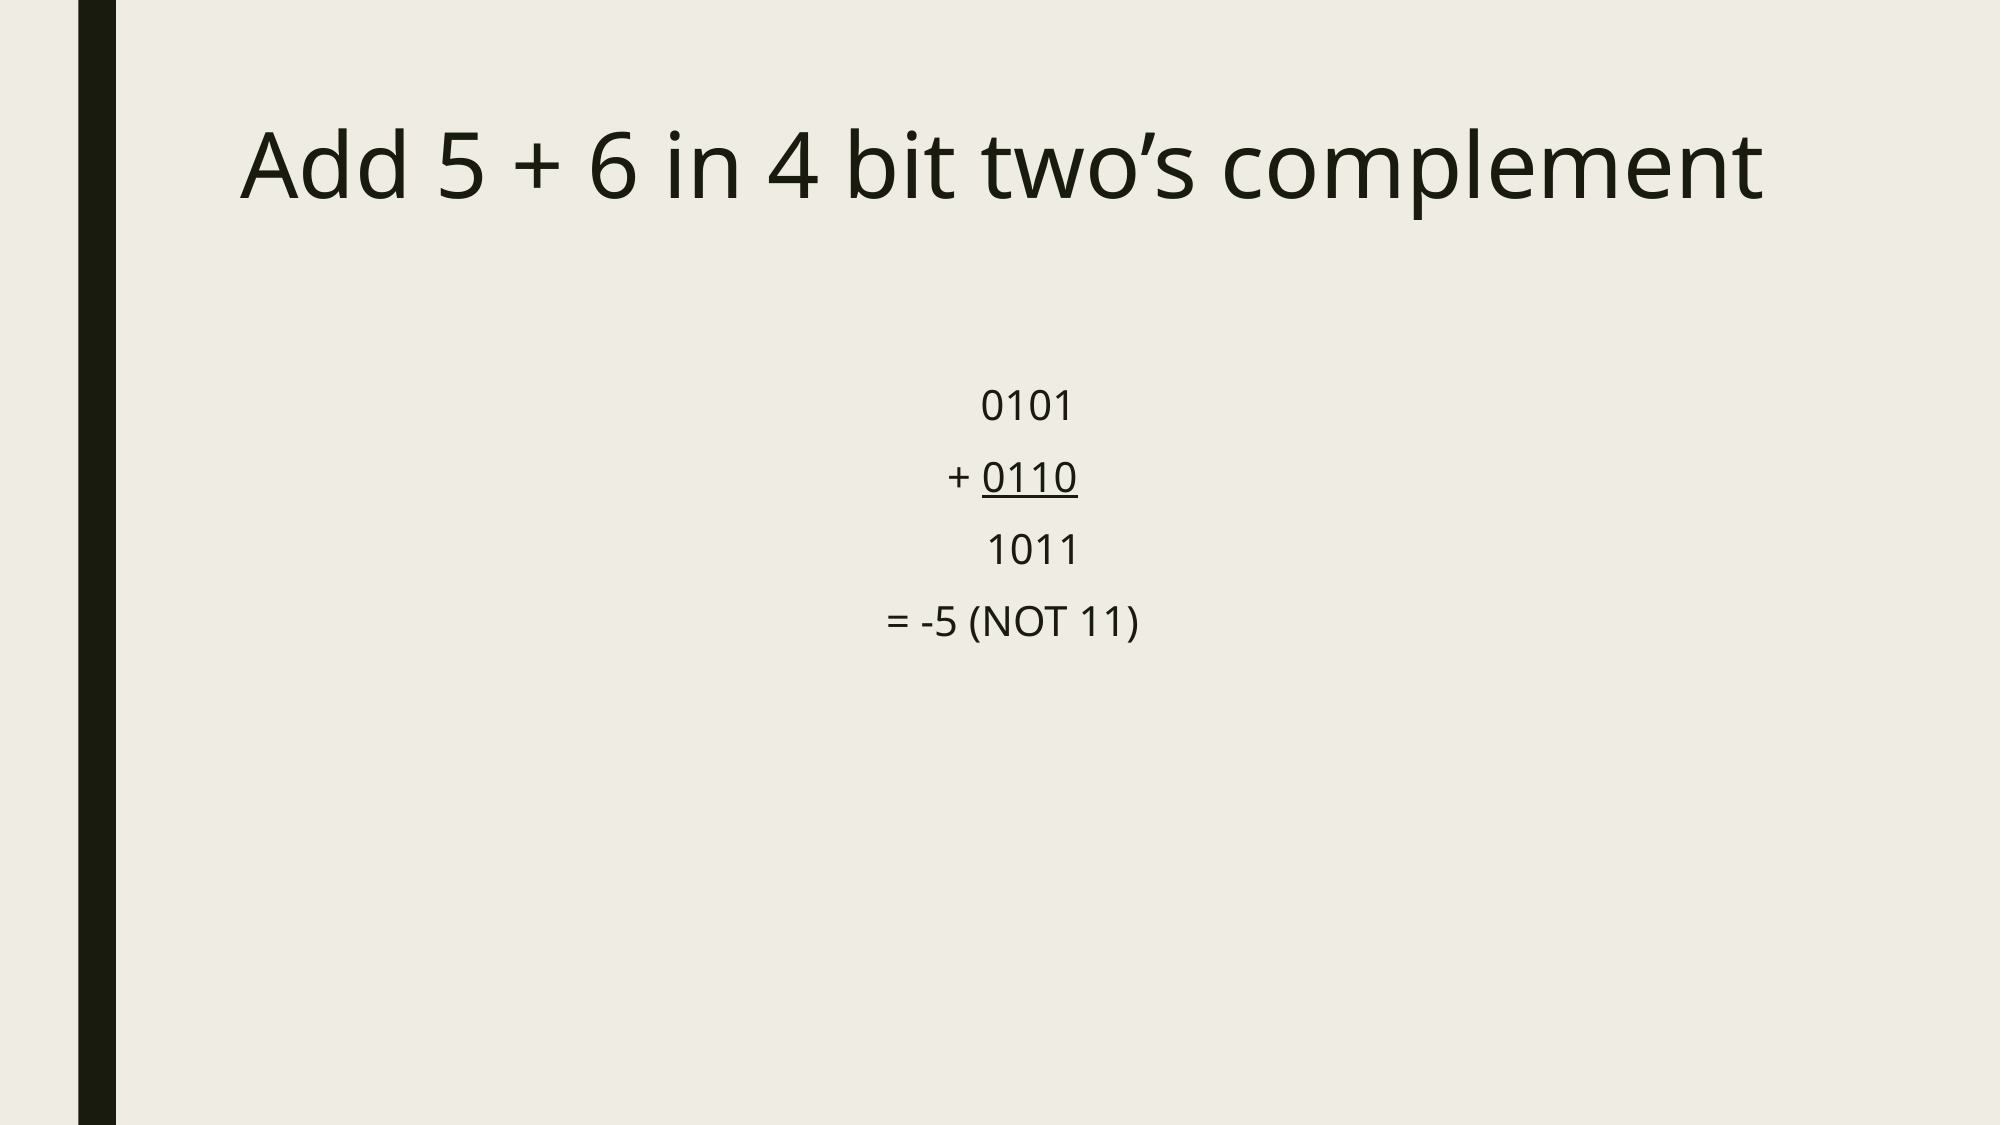

# Add 5 + 6 in 4 bit two’s complement
 0101
+ 0110
 1011
= -5 (NOT 11)